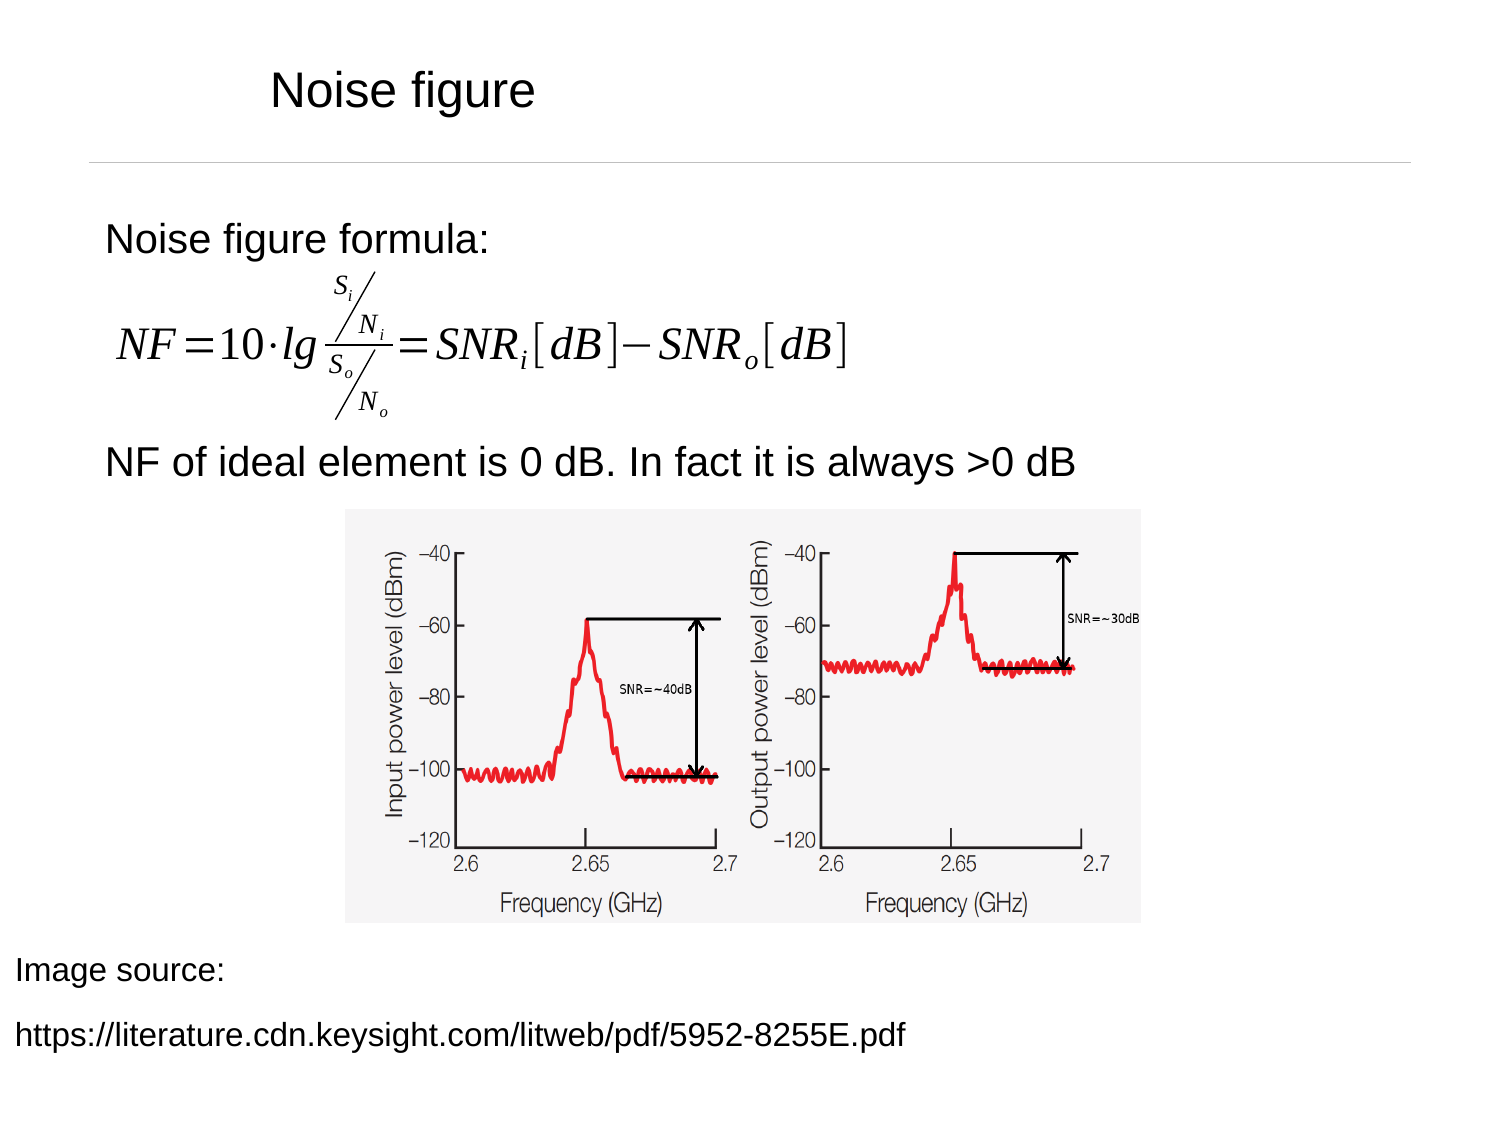

Noise figure
# Noise figure formula:
NF of ideal element is 0 dB. In fact it is always >0 dB
Image source:
https://literature.cdn.keysight.com/litweb/pdf/5952-8255E.pdf